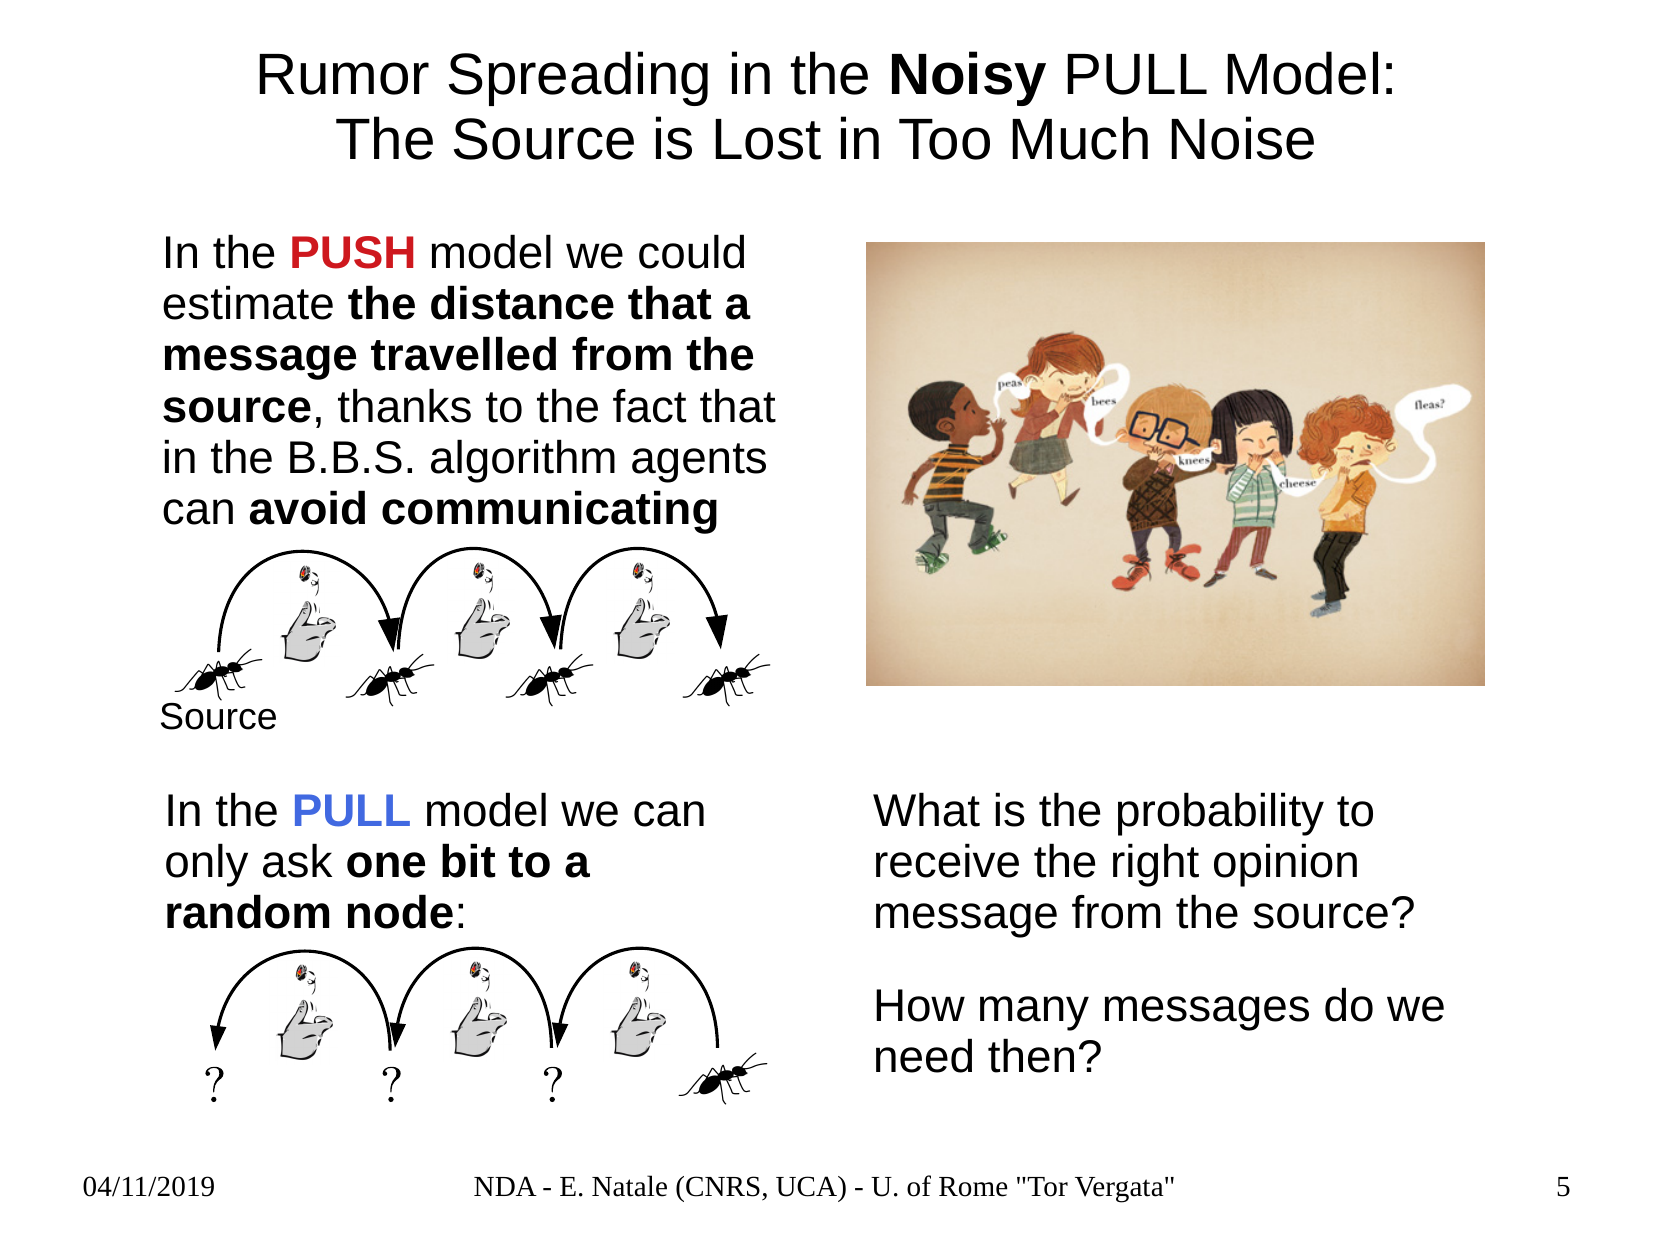

# Rumor Spreading in the Noisy PULL Model: The Source is Lost in Too Much Noise
In the PUSH model we could estimate the distance that a message travelled from the source, thanks to the fact that in the B.B.S. algorithm agents can avoid communicating
Source
In the PULL model we can only ask one bit to a random node:
What is the probability to receive the right opinion message from the source?
How many messages do we
need then?
04/11/2019
NDA - E. Natale (CNRS, UCA) - U. of Rome "Tor Vergata"
5